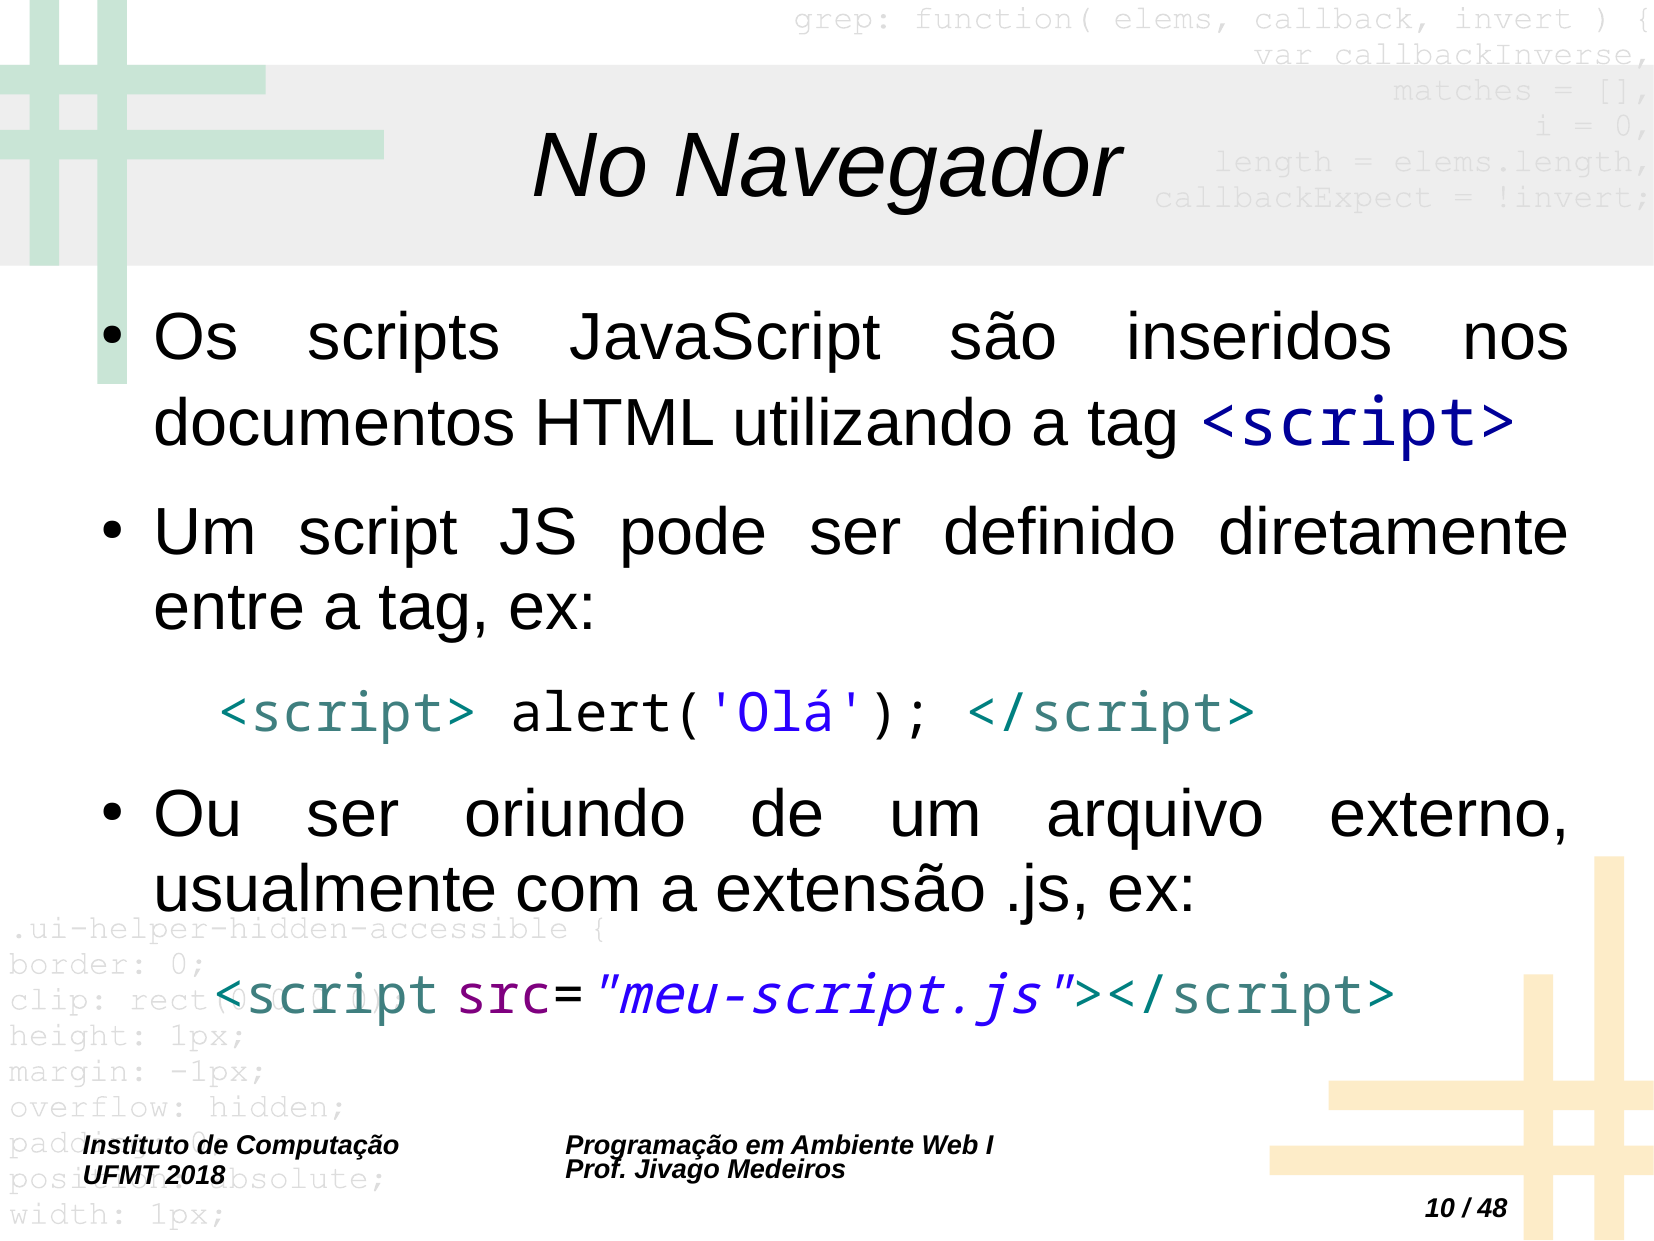

# No Navegador
Os scripts JavaScript são inseridos nos documentos HTML utilizando a tag <script>
Um script JS pode ser definido diretamente entre a tag, ex:
 <script> alert('Olá'); </script>
Ou ser oriundo de um arquivo externo, usualmente com a extensão .js, ex:
 <script src="meu-script.js"></script>
Programação em Ambiente Web I Prof. Jivago Medeiros
10